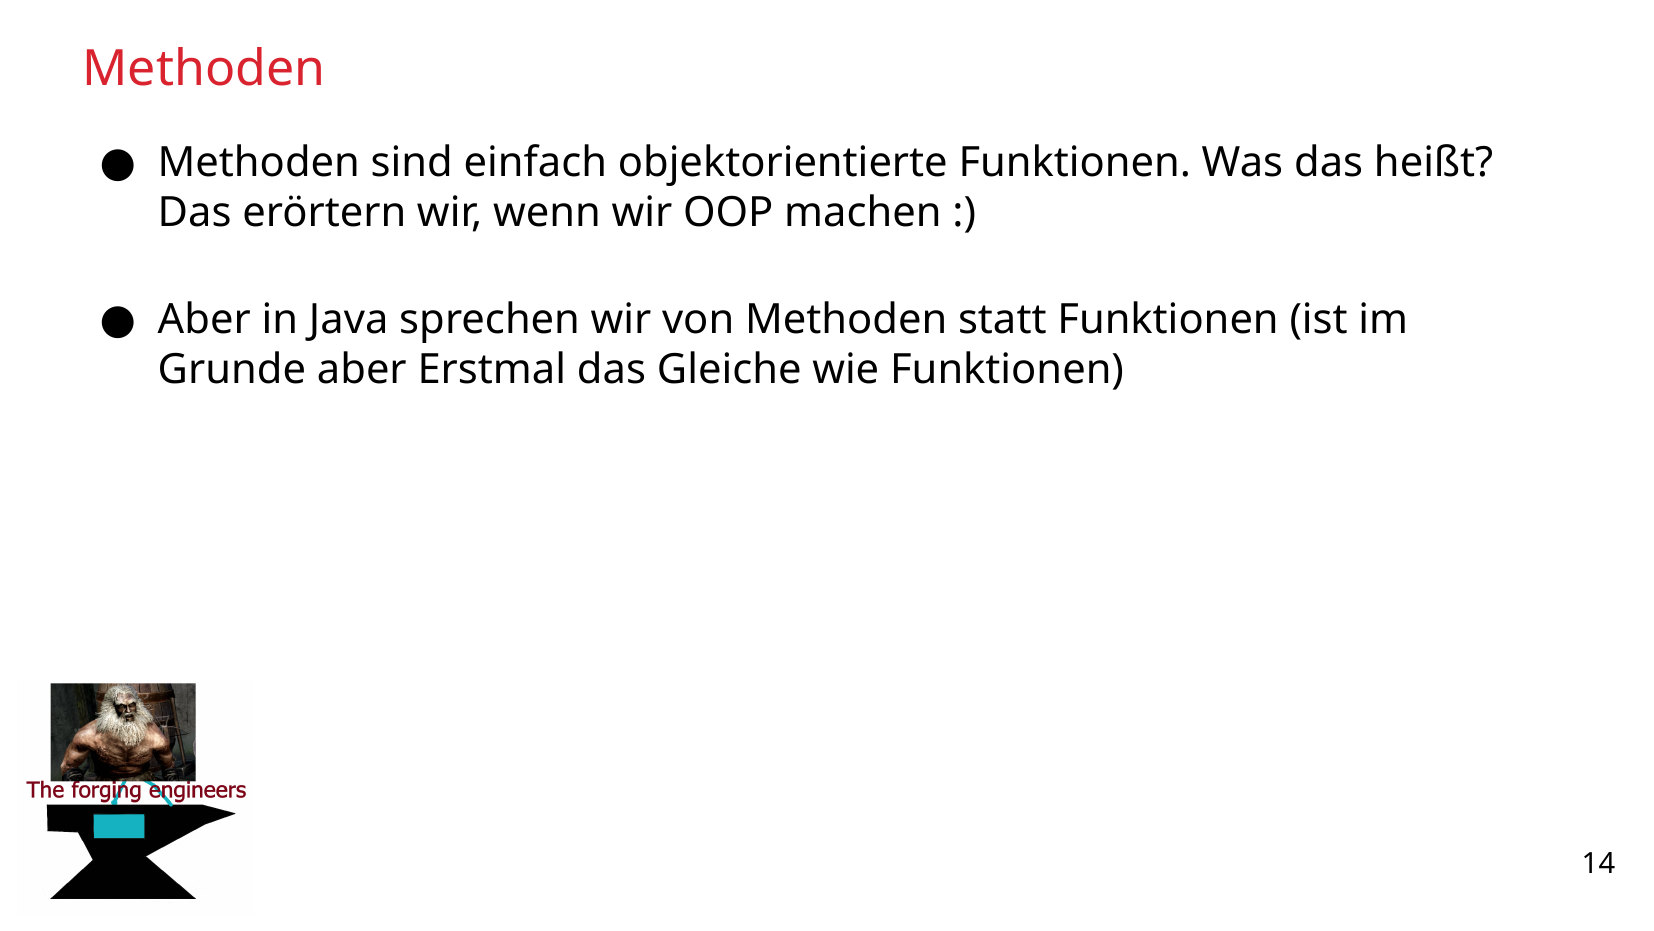

# Methoden
Methoden sind einfach objektorientierte Funktionen. Was das heißt?
Das erörtern wir, wenn wir OOP machen :)
Aber in Java sprechen wir von Methoden statt Funktionen (ist im Grunde aber Erstmal das Gleiche wie Funktionen)